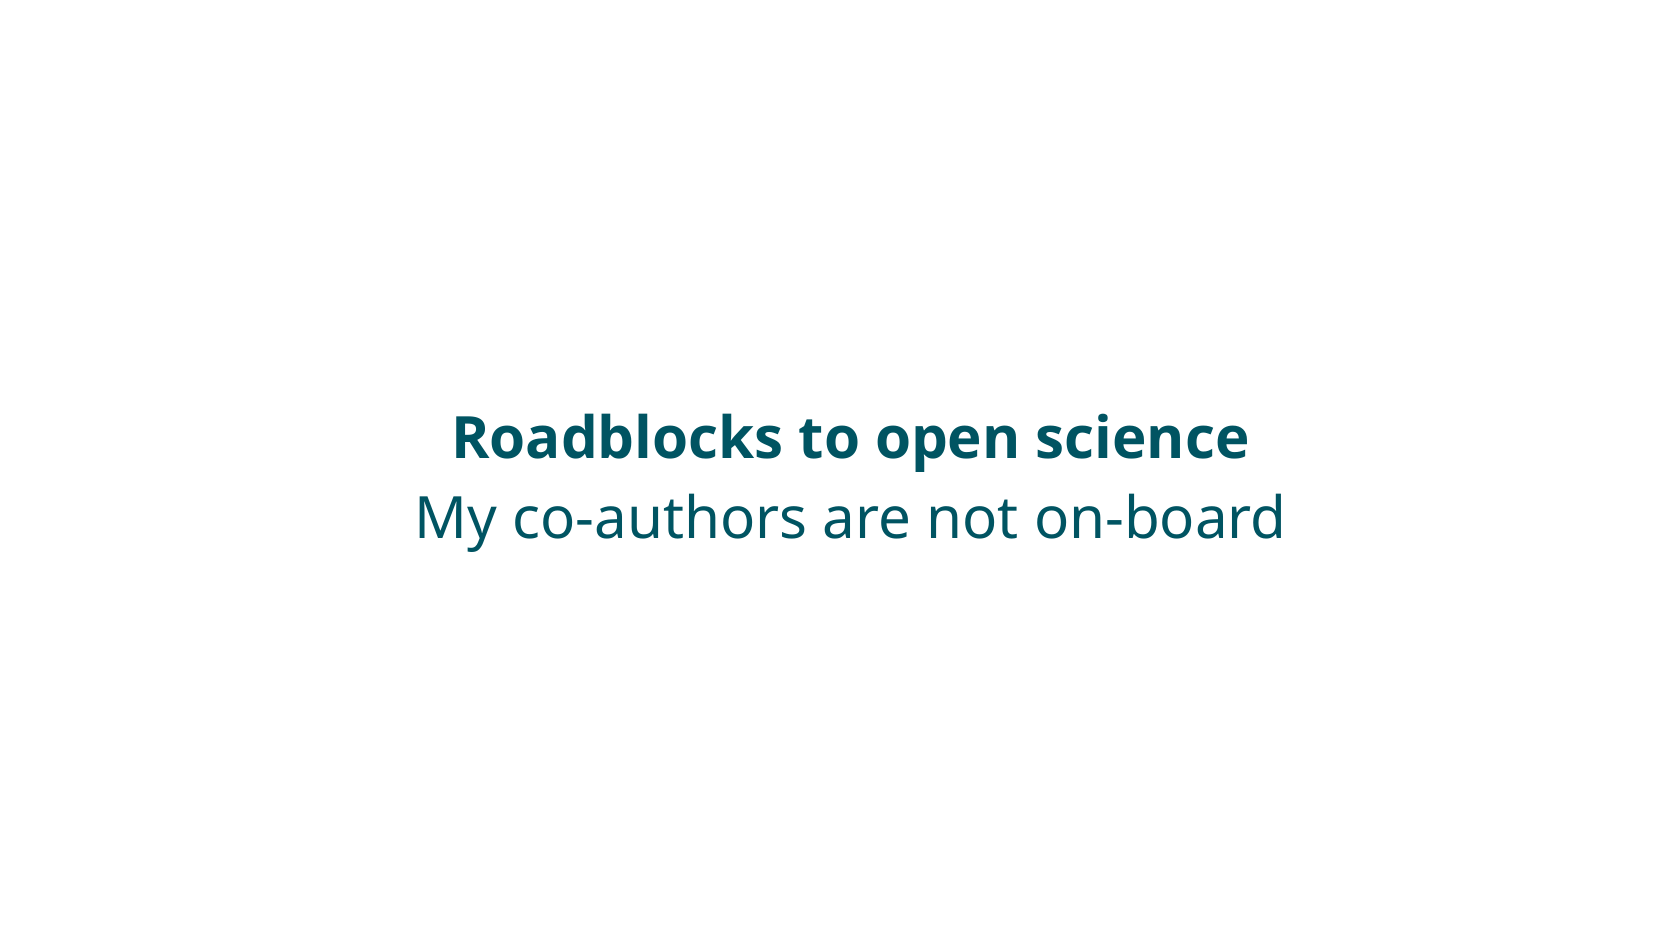

Roadblocks to open science
My co-authors are not on-board